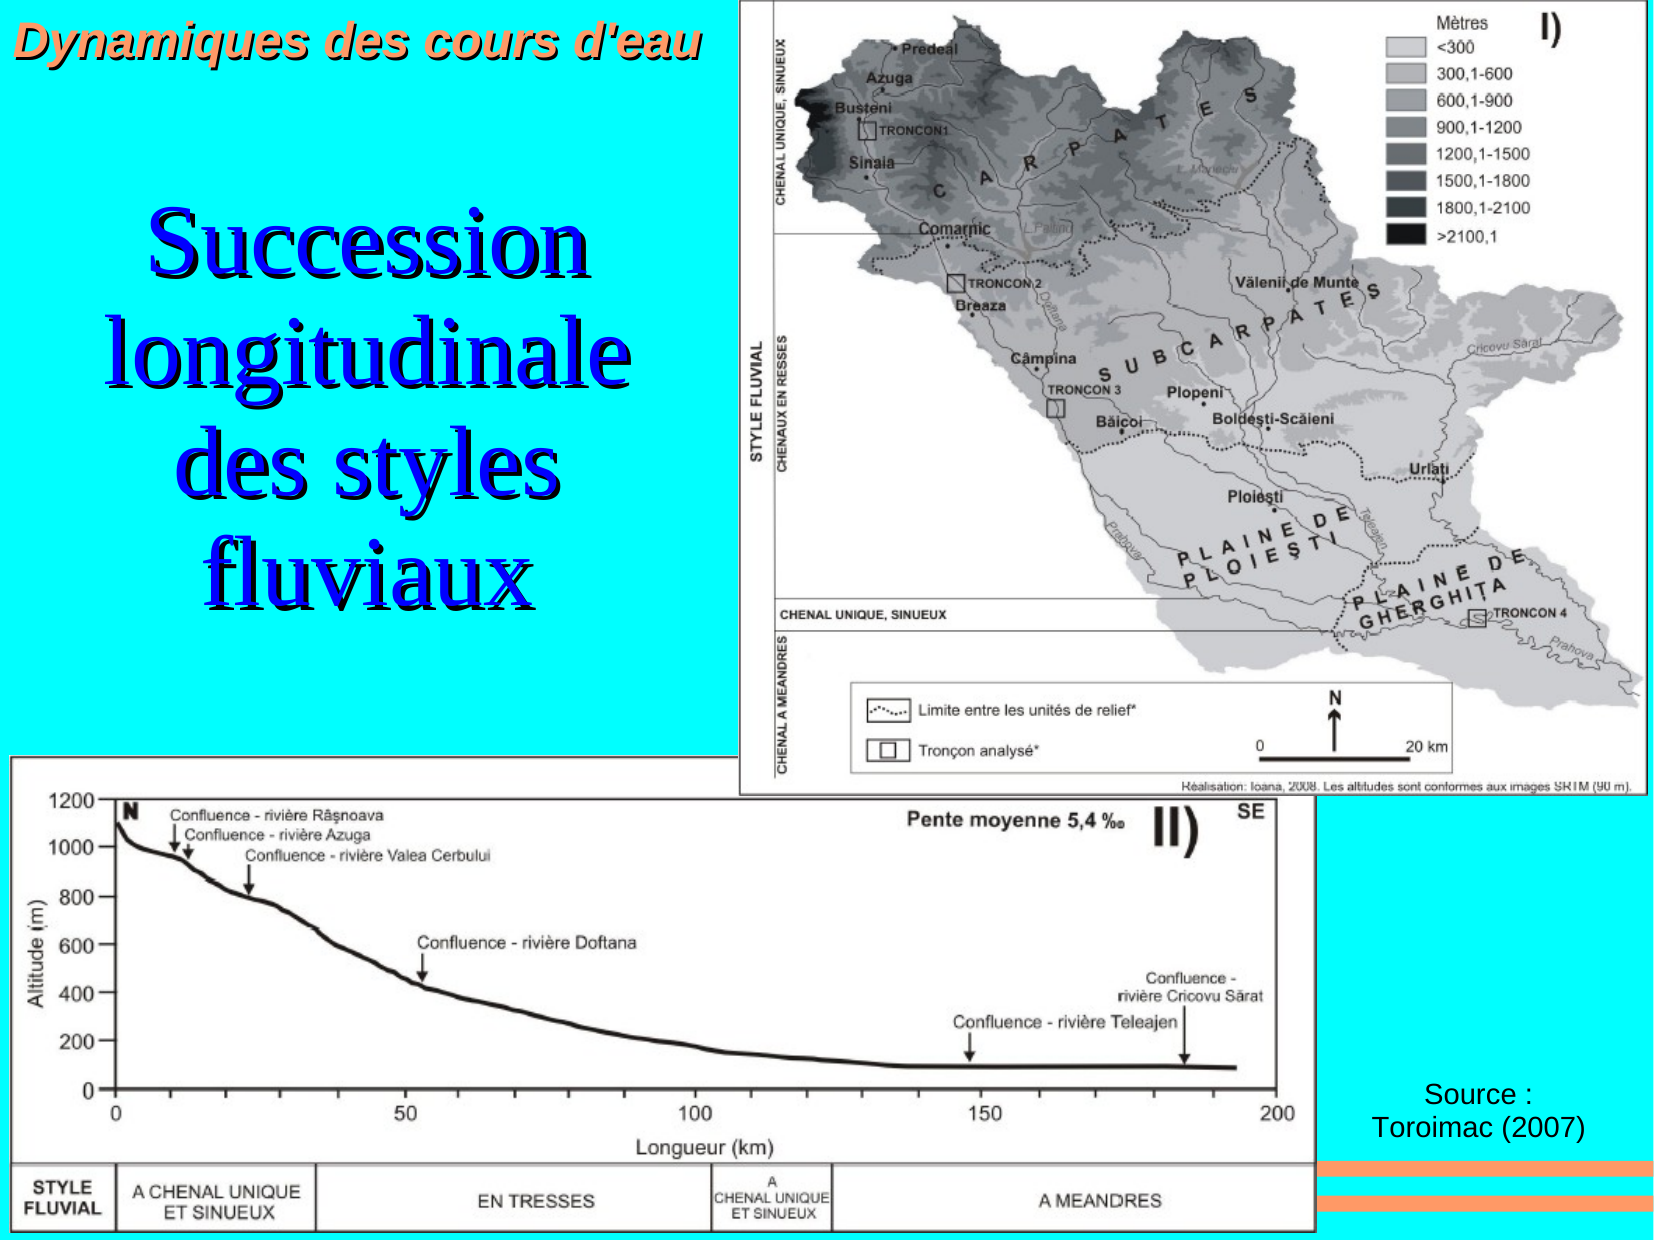

# Dynamiques des cours d'eau
Succession longitudinale des styles fluviaux
Source : Toroimac (2007)